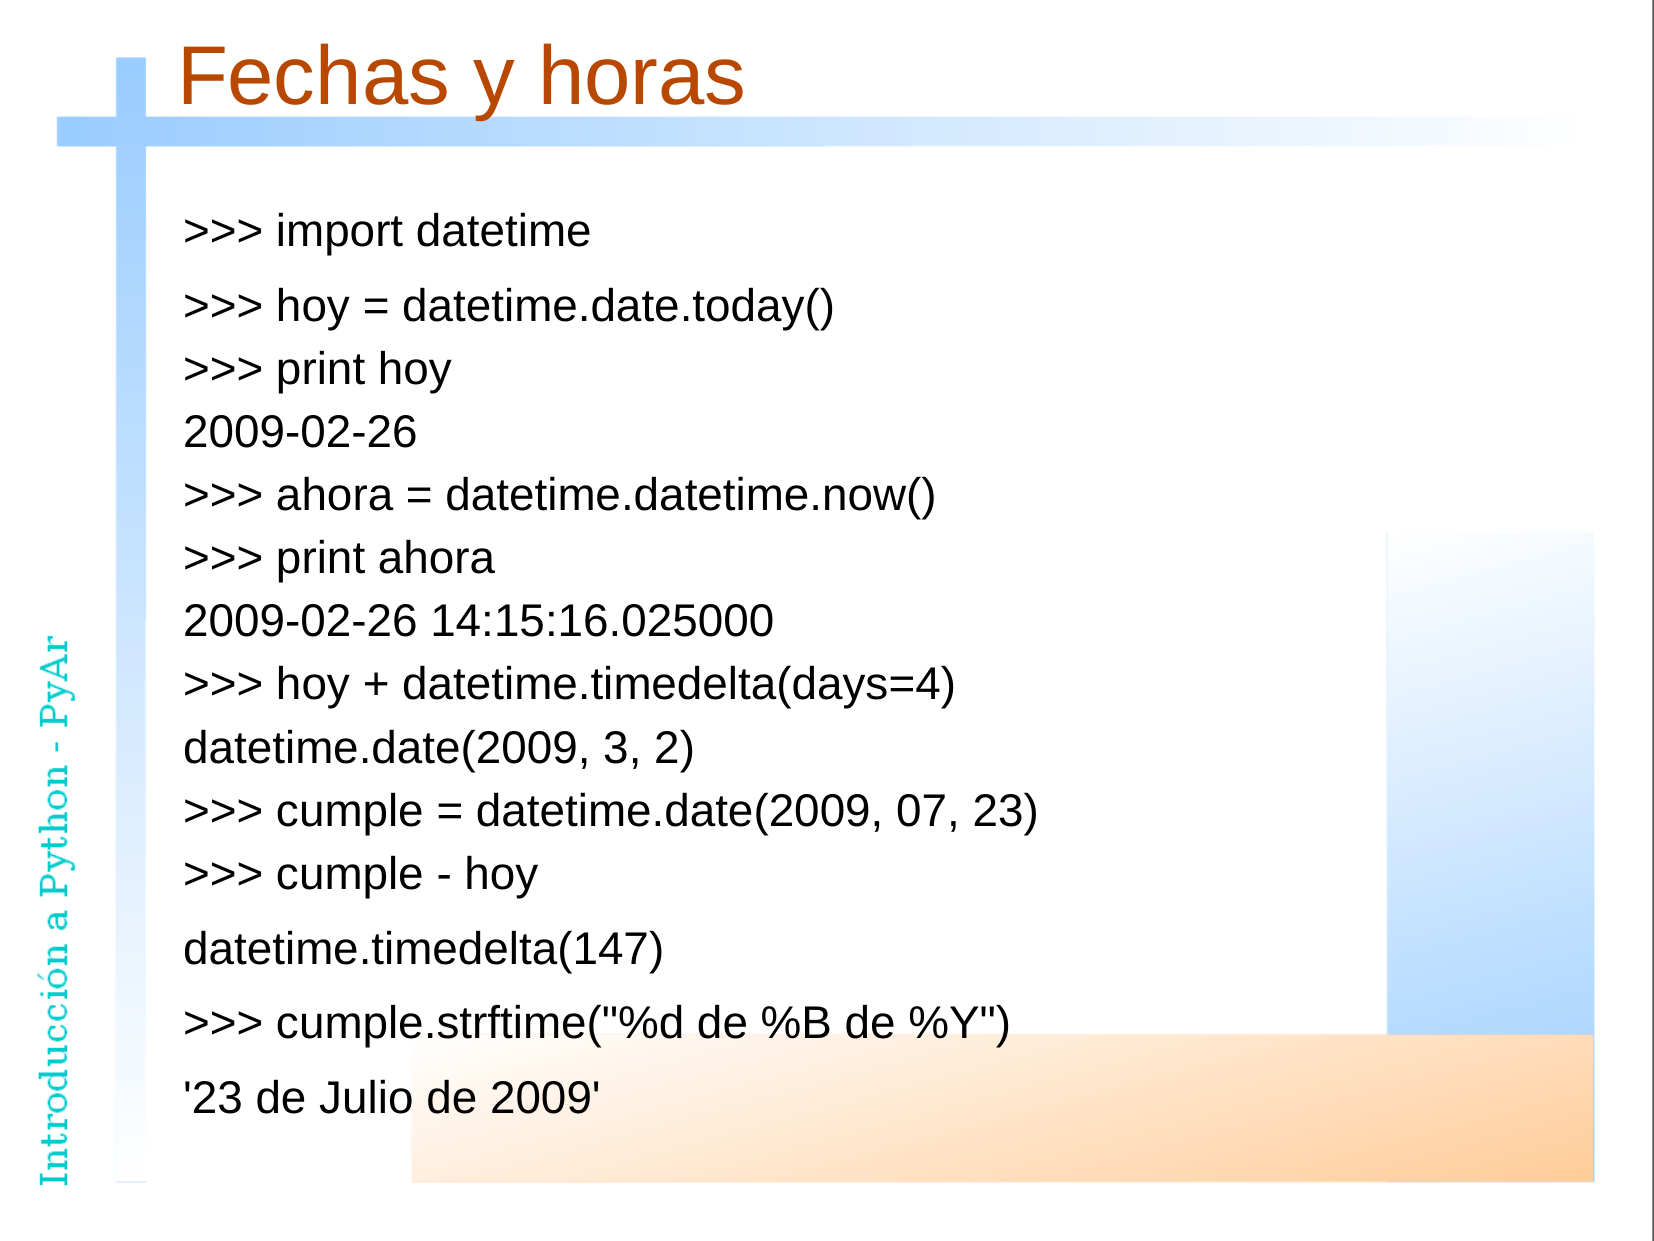

# Fechas y horas
>>> import datetime
>>> hoy = datetime.date.today()
>>> print hoy
2009-02-26
>>> ahora = datetime.datetime.now()
>>> print ahora
2009-02-26 14:15:16.025000
>>> hoy + datetime.timedelta(days=4)
datetime.date(2009, 3, 2)
>>> cumple = datetime.date(2009, 07, 23)
>>> cumple - hoy
datetime.timedelta(147)
>>> cumple.strftime("%d de %B de %Y")
'23 de Julio de 2009'